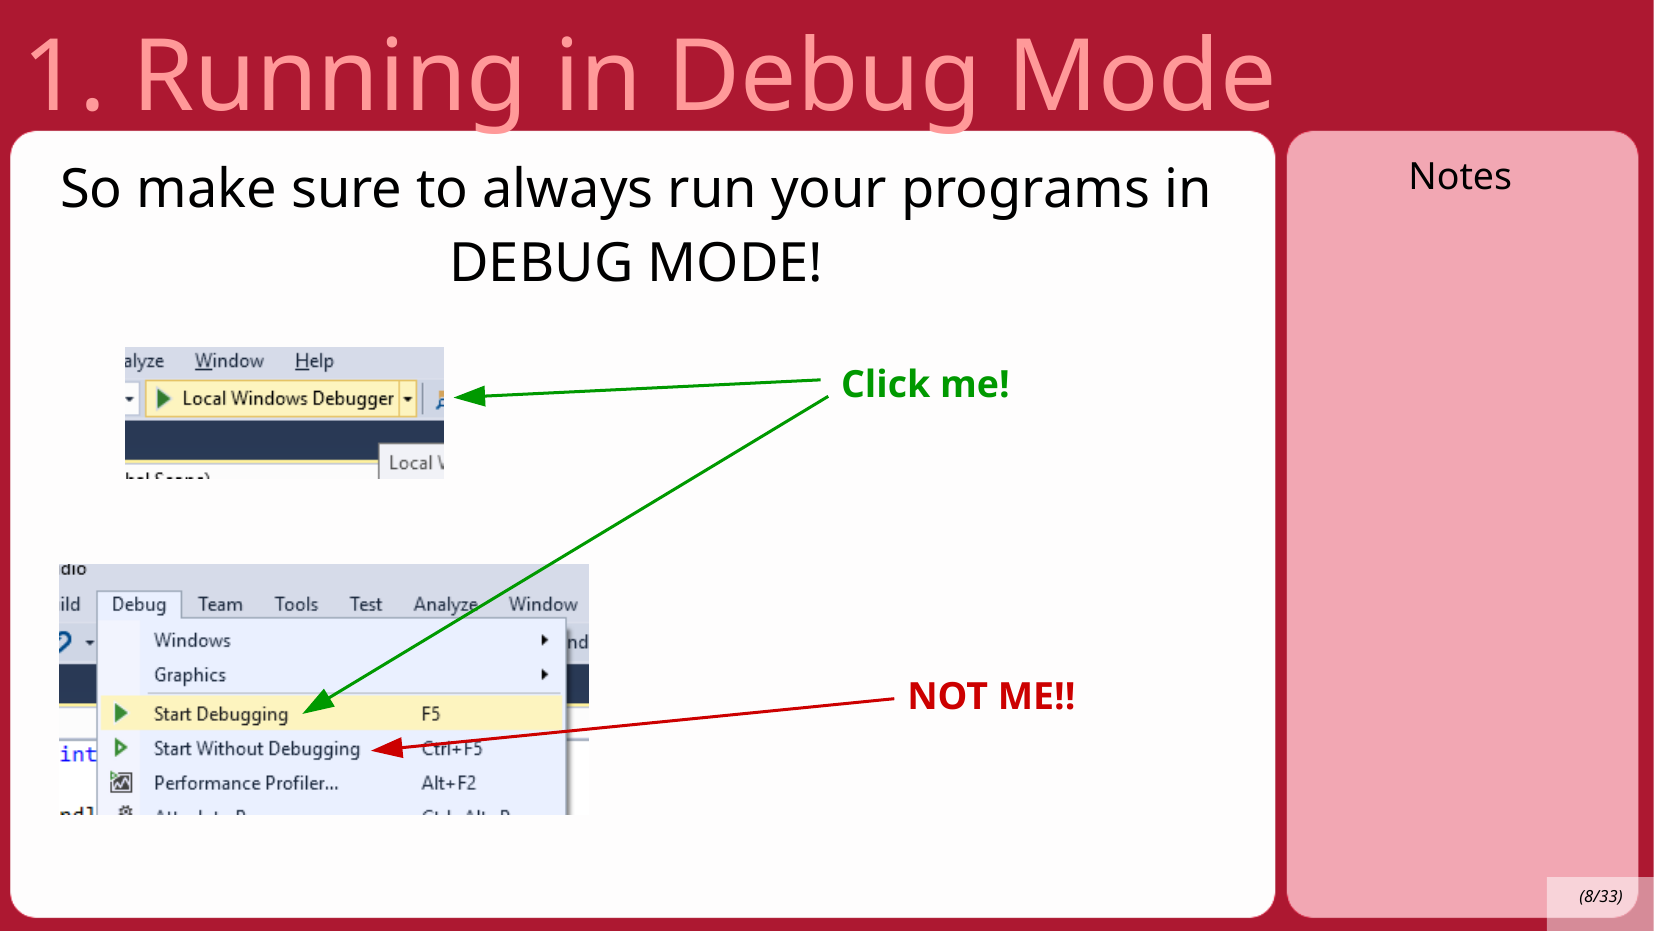

# 1. Running in Debug Mode
Notes
So make sure to always run your programs in DEBUG MODE!
Click me!
NOT ME!!